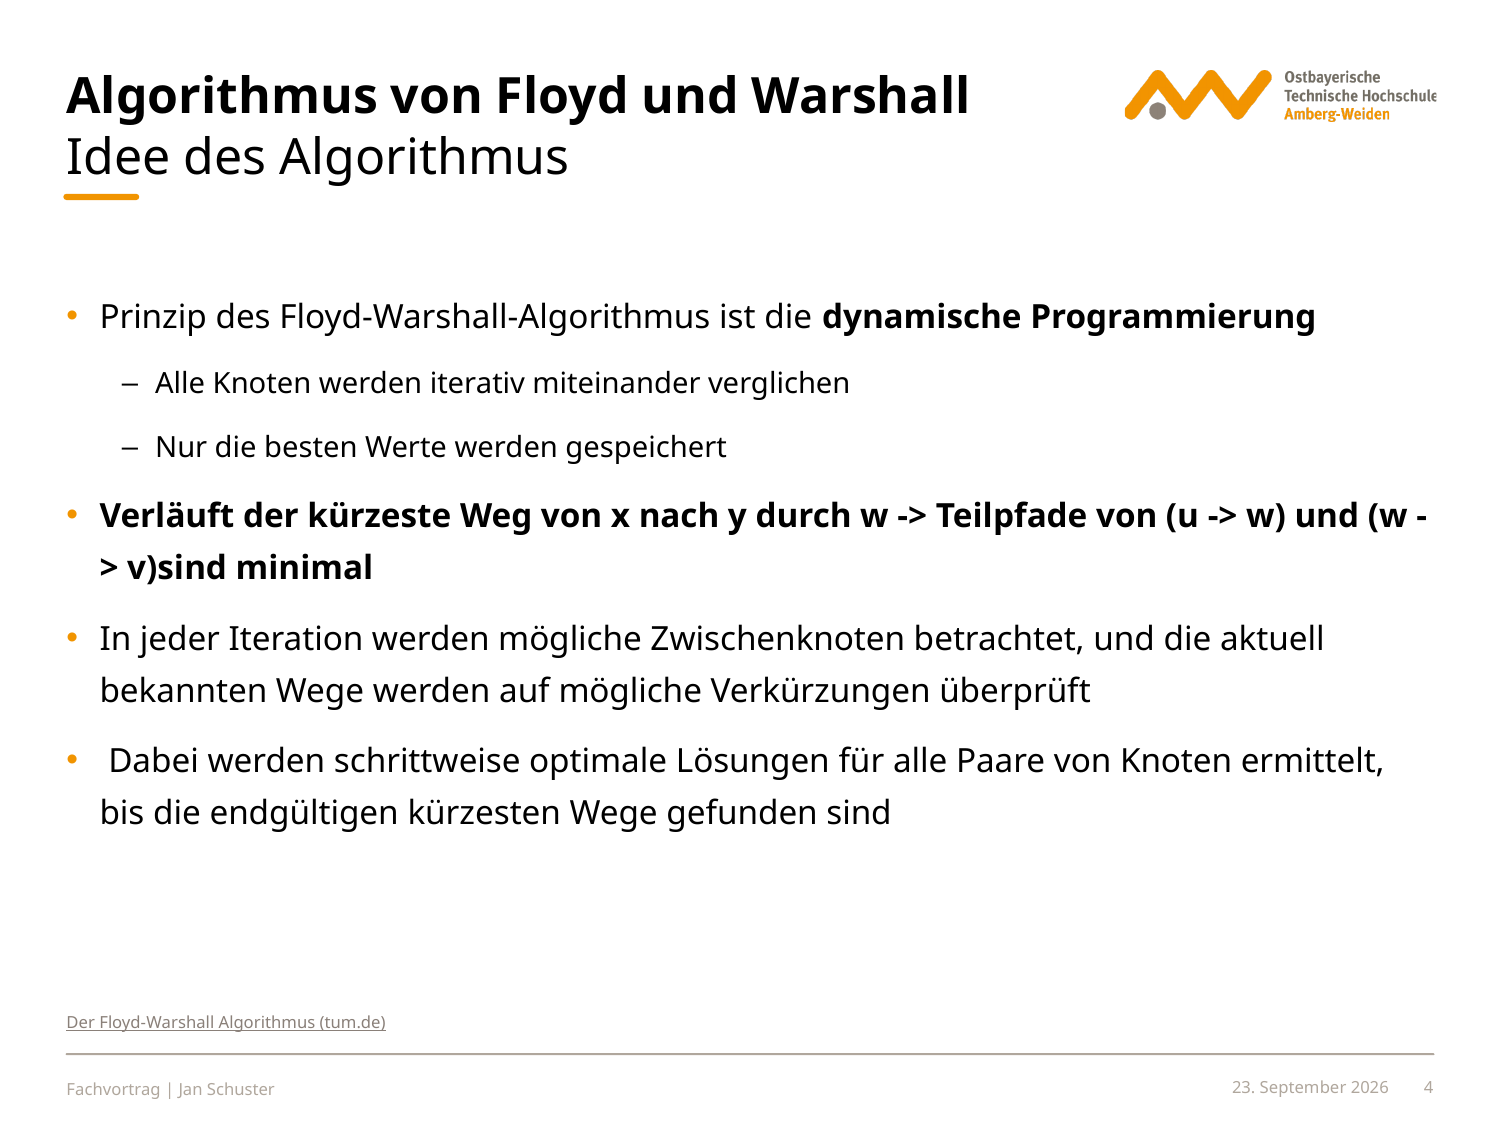

Algorithmus von Floyd und Warshall
# Idee des Algorithmus
Prinzip des Floyd-Warshall-Algorithmus ist die dynamische Programmierung
Alle Knoten werden iterativ miteinander verglichen
Nur die besten Werte werden gespeichert
Verläuft der kürzeste Weg von x nach y durch w -> Teilpfade von (u -> w) und (w -> v)sind minimal
In jeder Iteration werden mögliche Zwischenknoten betrachtet, und die aktuell bekannten Wege werden auf mögliche Verkürzungen überprüft
 Dabei werden schrittweise optimale Lösungen für alle Paare von Knoten ermittelt, bis die endgültigen kürzesten Wege gefunden sind
Der Floyd-Warshall Algorithmus (tum.de)
Fachvortrag | Jan Schuster